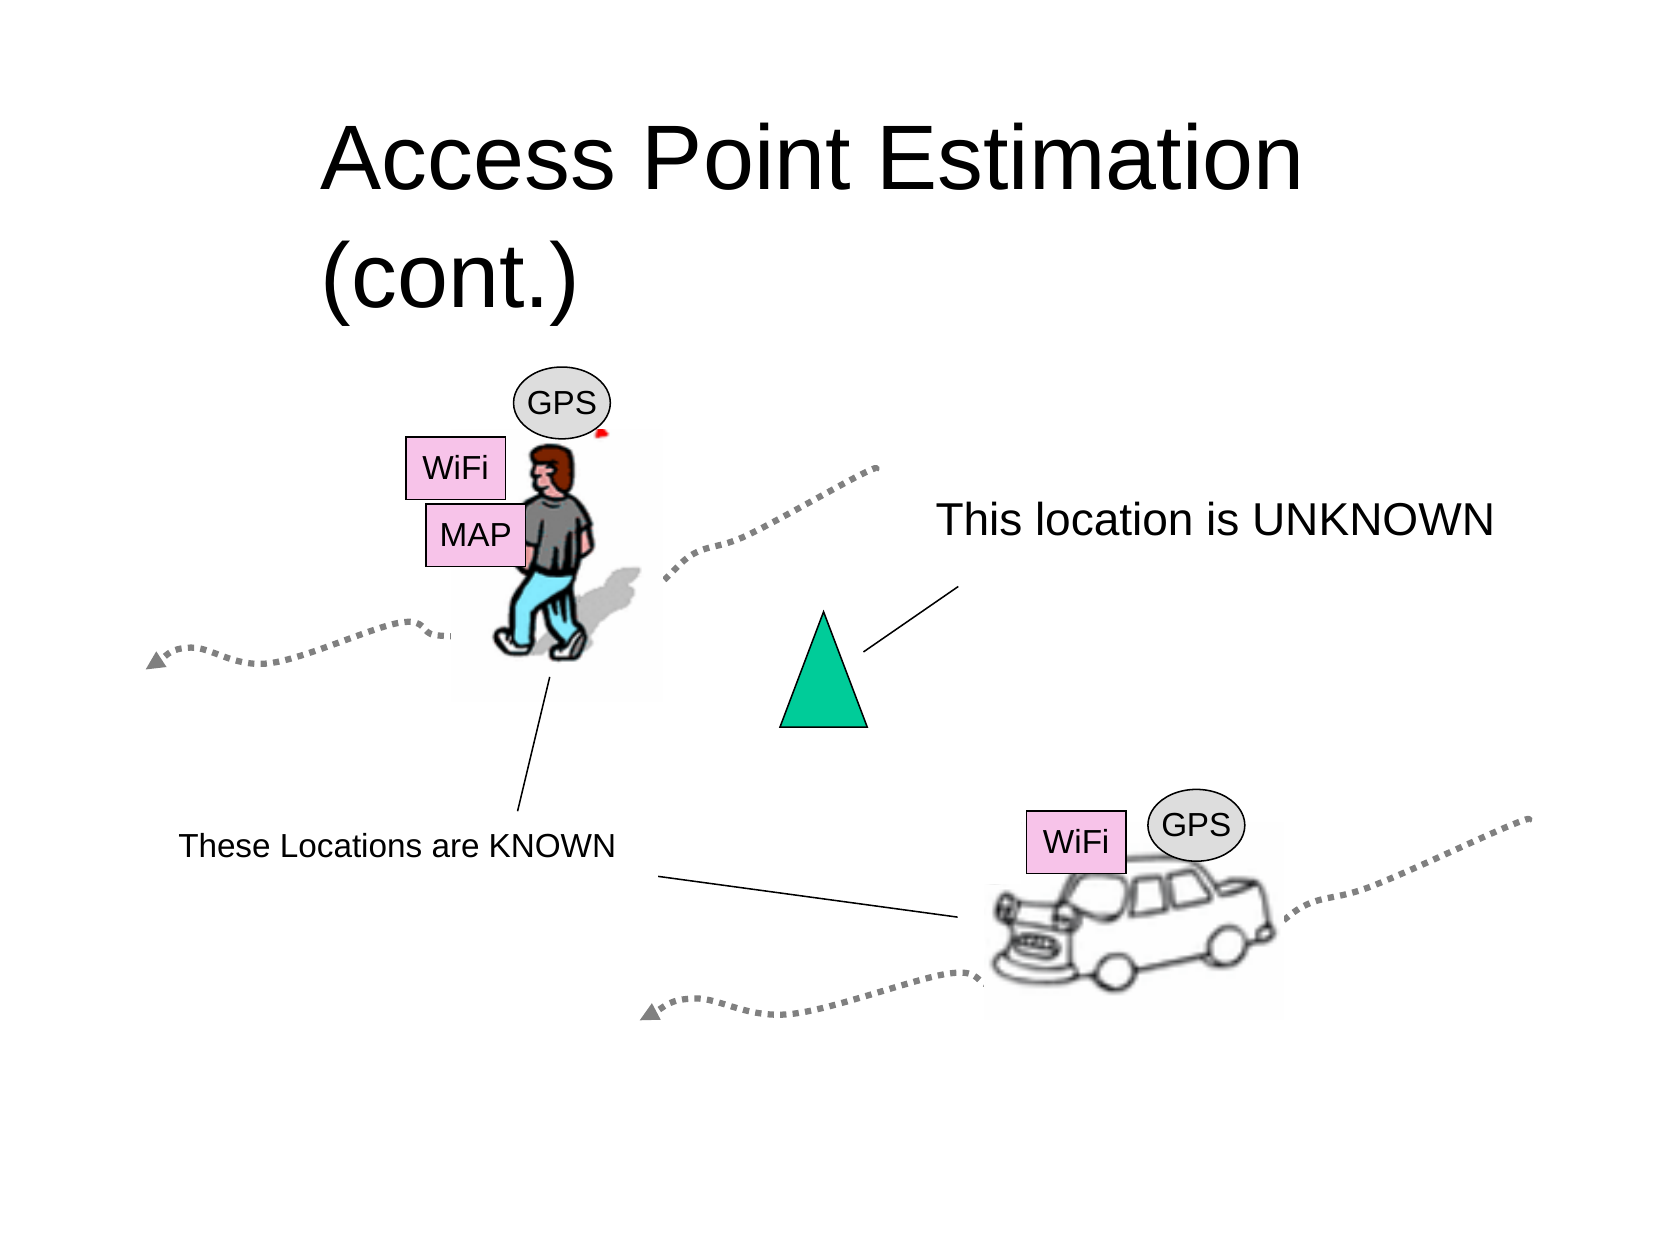

Access Point Estimation (cont.)‏
GPS
WiFi
This location is UNKNOWN
MAP
GPS
WiFi
These Locations are KNOWN